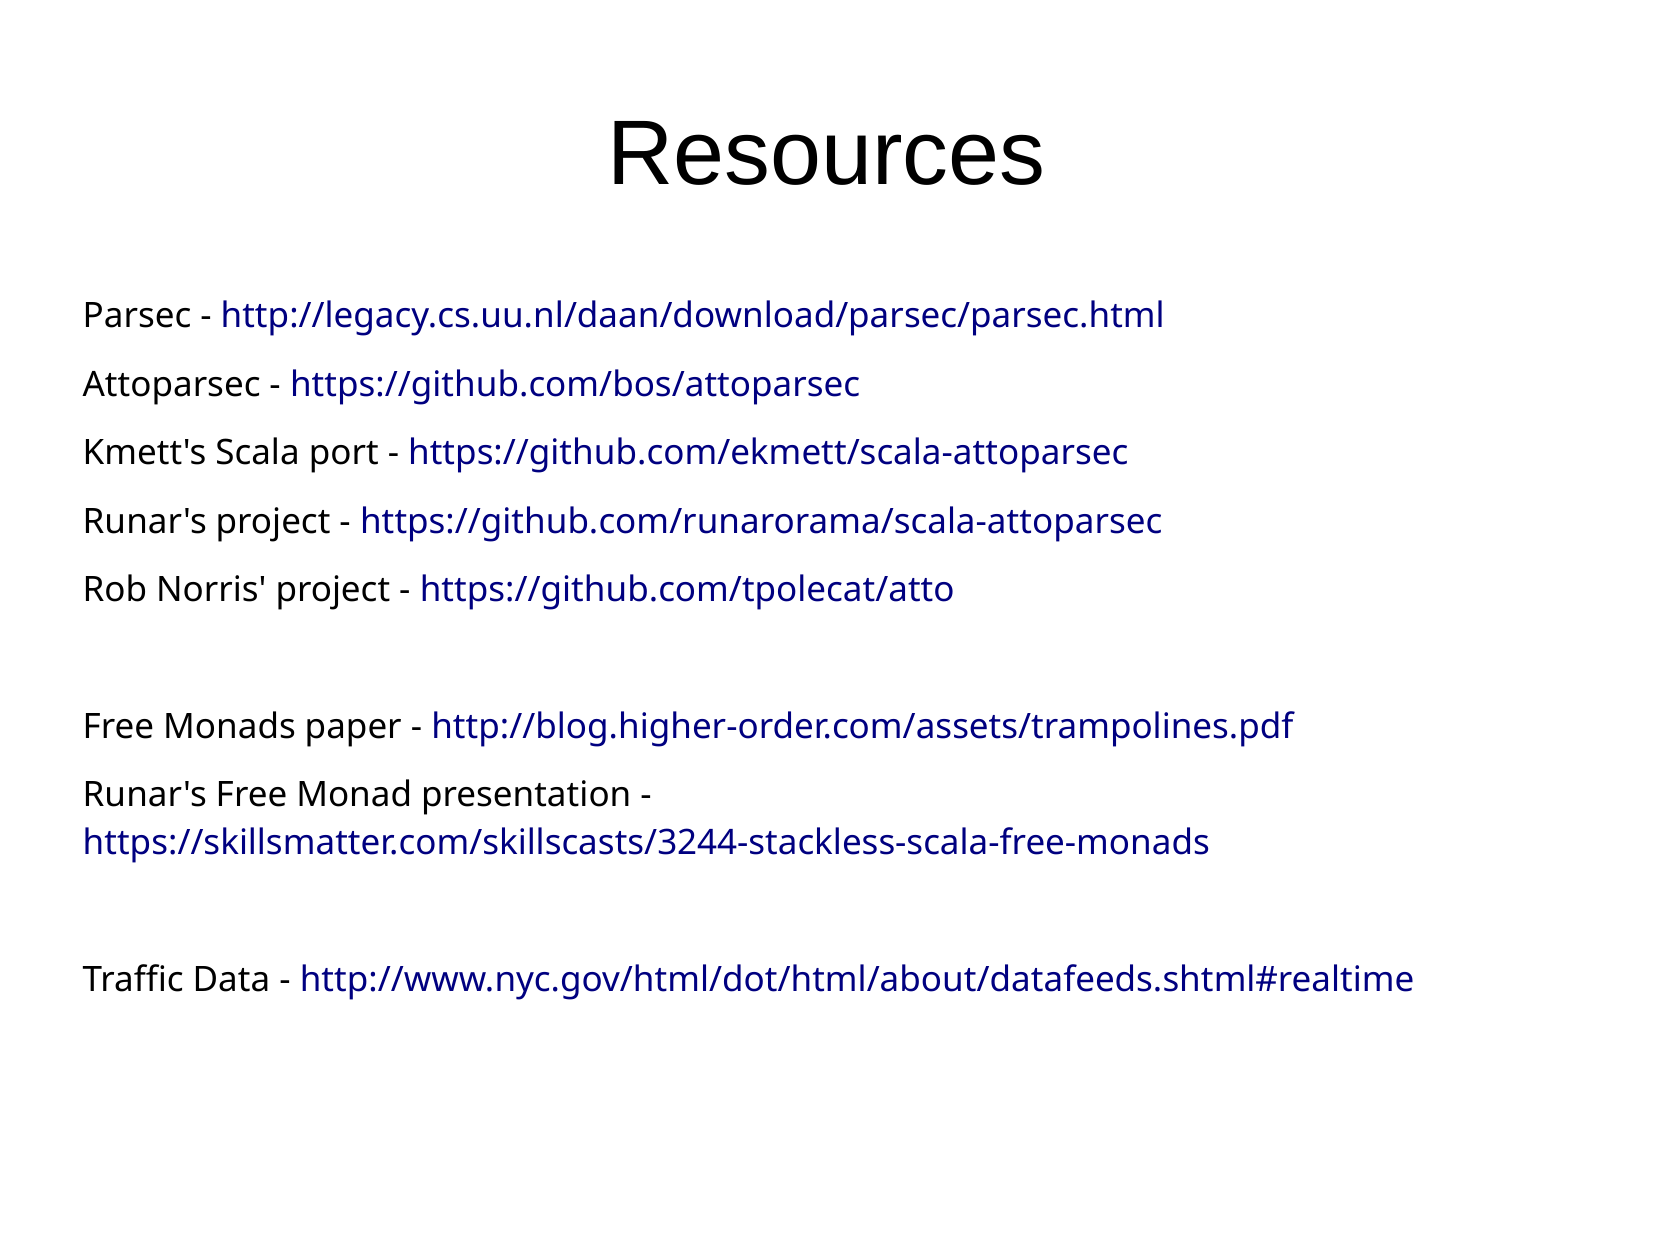

# Resources
Parsec - http://legacy.cs.uu.nl/daan/download/parsec/parsec.html
Attoparsec - https://github.com/bos/attoparsec
Kmett's Scala port - https://github.com/ekmett/scala-attoparsec
Runar's project - https://github.com/runarorama/scala-attoparsec
Rob Norris' project - https://github.com/tpolecat/atto
Free Monads paper - http://blog.higher-order.com/assets/trampolines.pdf
Runar's Free Monad presentation -https://skillsmatter.com/skillscasts/3244-stackless-scala-free-monads
Traffic Data - http://www.nyc.gov/html/dot/html/about/datafeeds.shtml#realtime